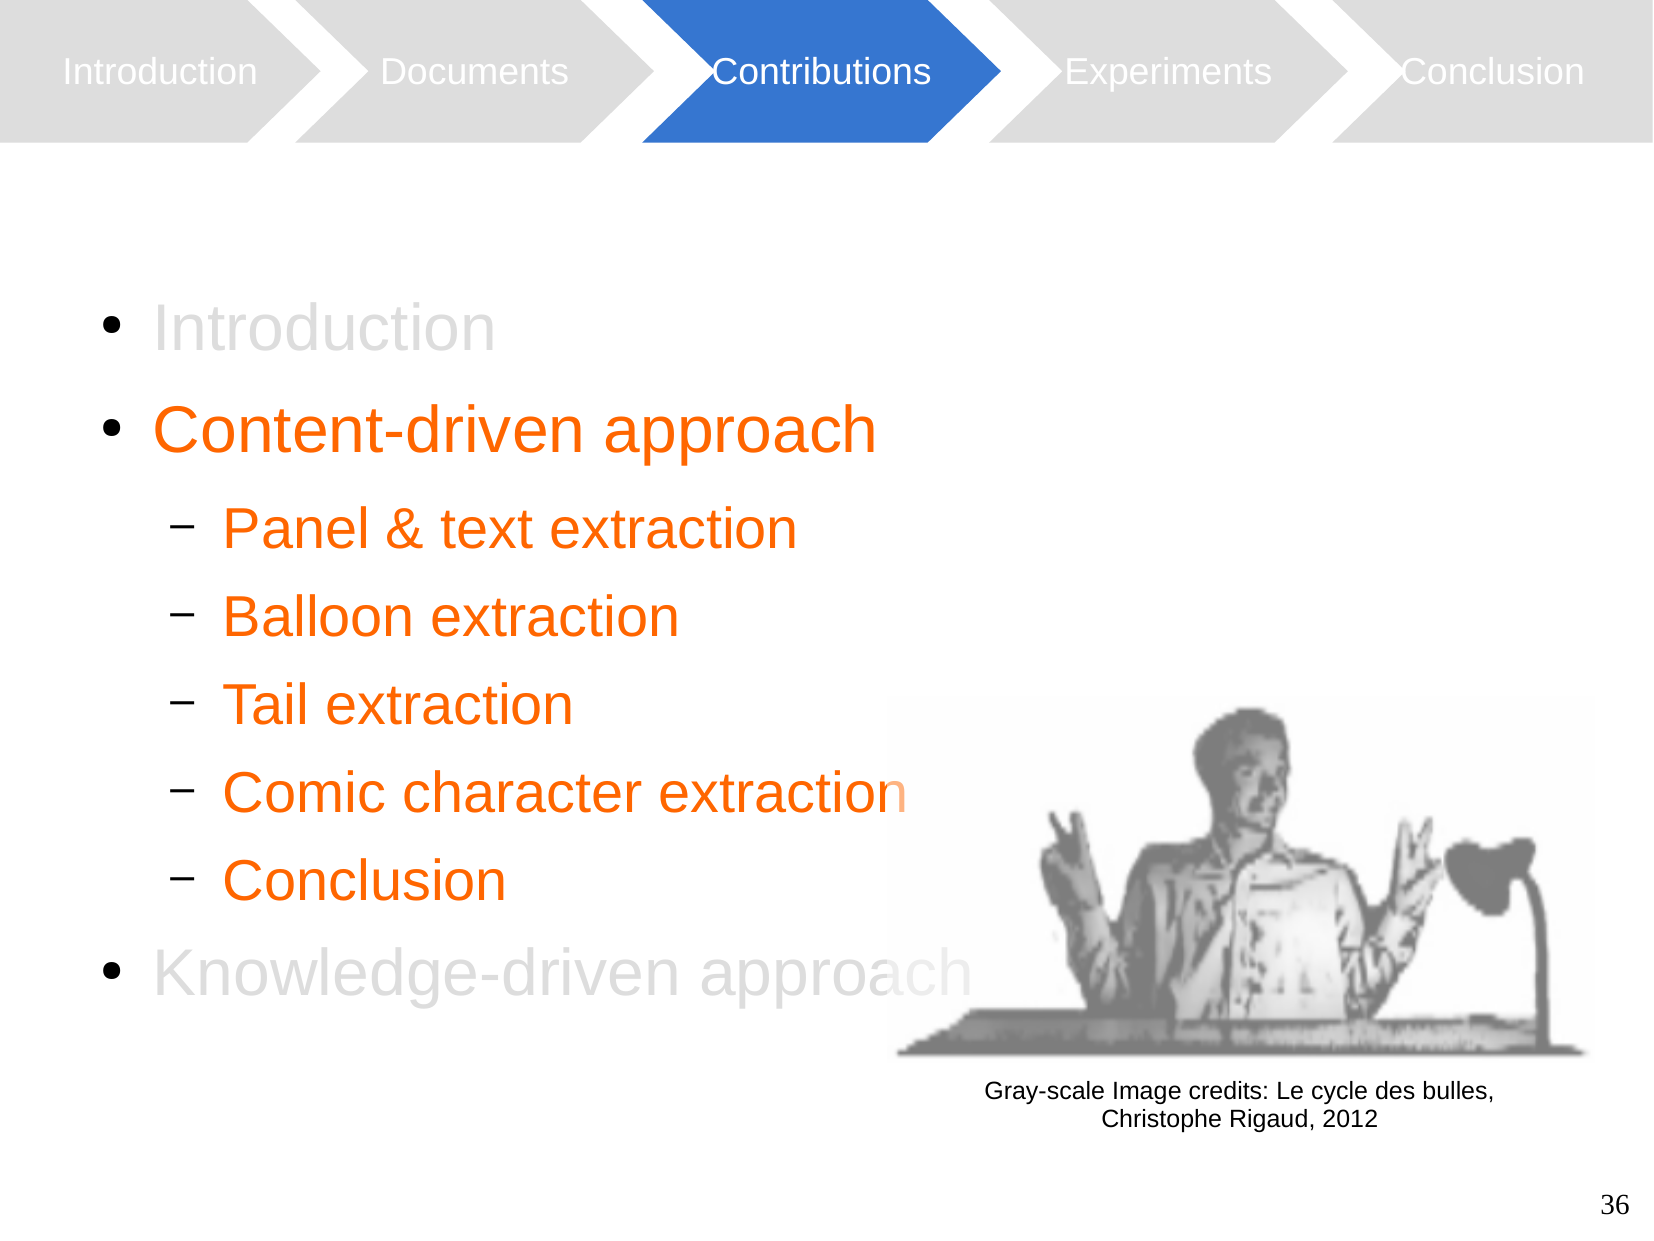

# Outlines
Introduction
Documents
Contributions
Conclusion
Experiments
Introduction
Content-driven approach
Panel & text extraction
Balloon extraction
Tail extraction
Comic character extraction
Conclusion
Knowledge-driven approach
Gray-scale Image credits: Le cycle des bulles, Christophe Rigaud, 2012
36